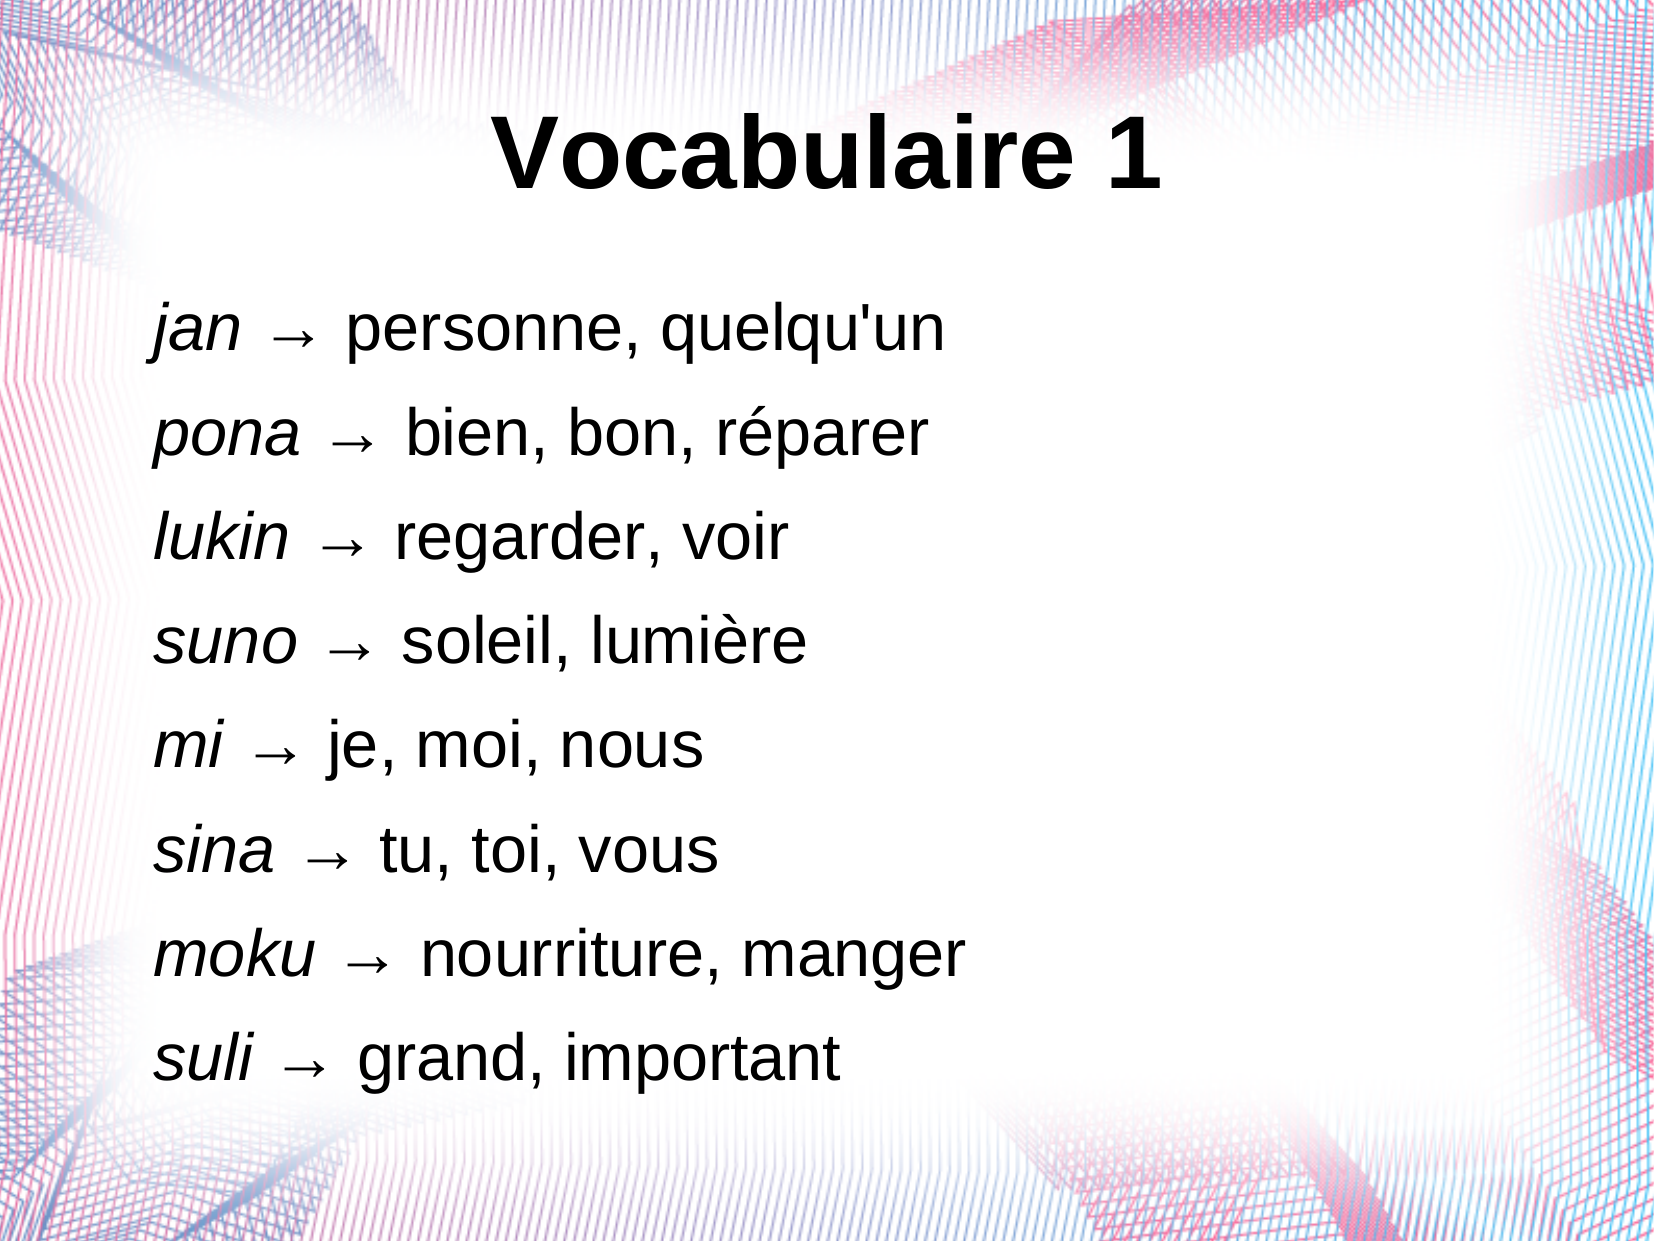

# Vocabulaire 1
jan → personne, quelqu'un
pona → bien, bon, réparer
lukin → regarder, voir
suno → soleil, lumière
mi → je, moi, nous
sina → tu, toi, vous
moku → nourriture, manger
suli → grand, important